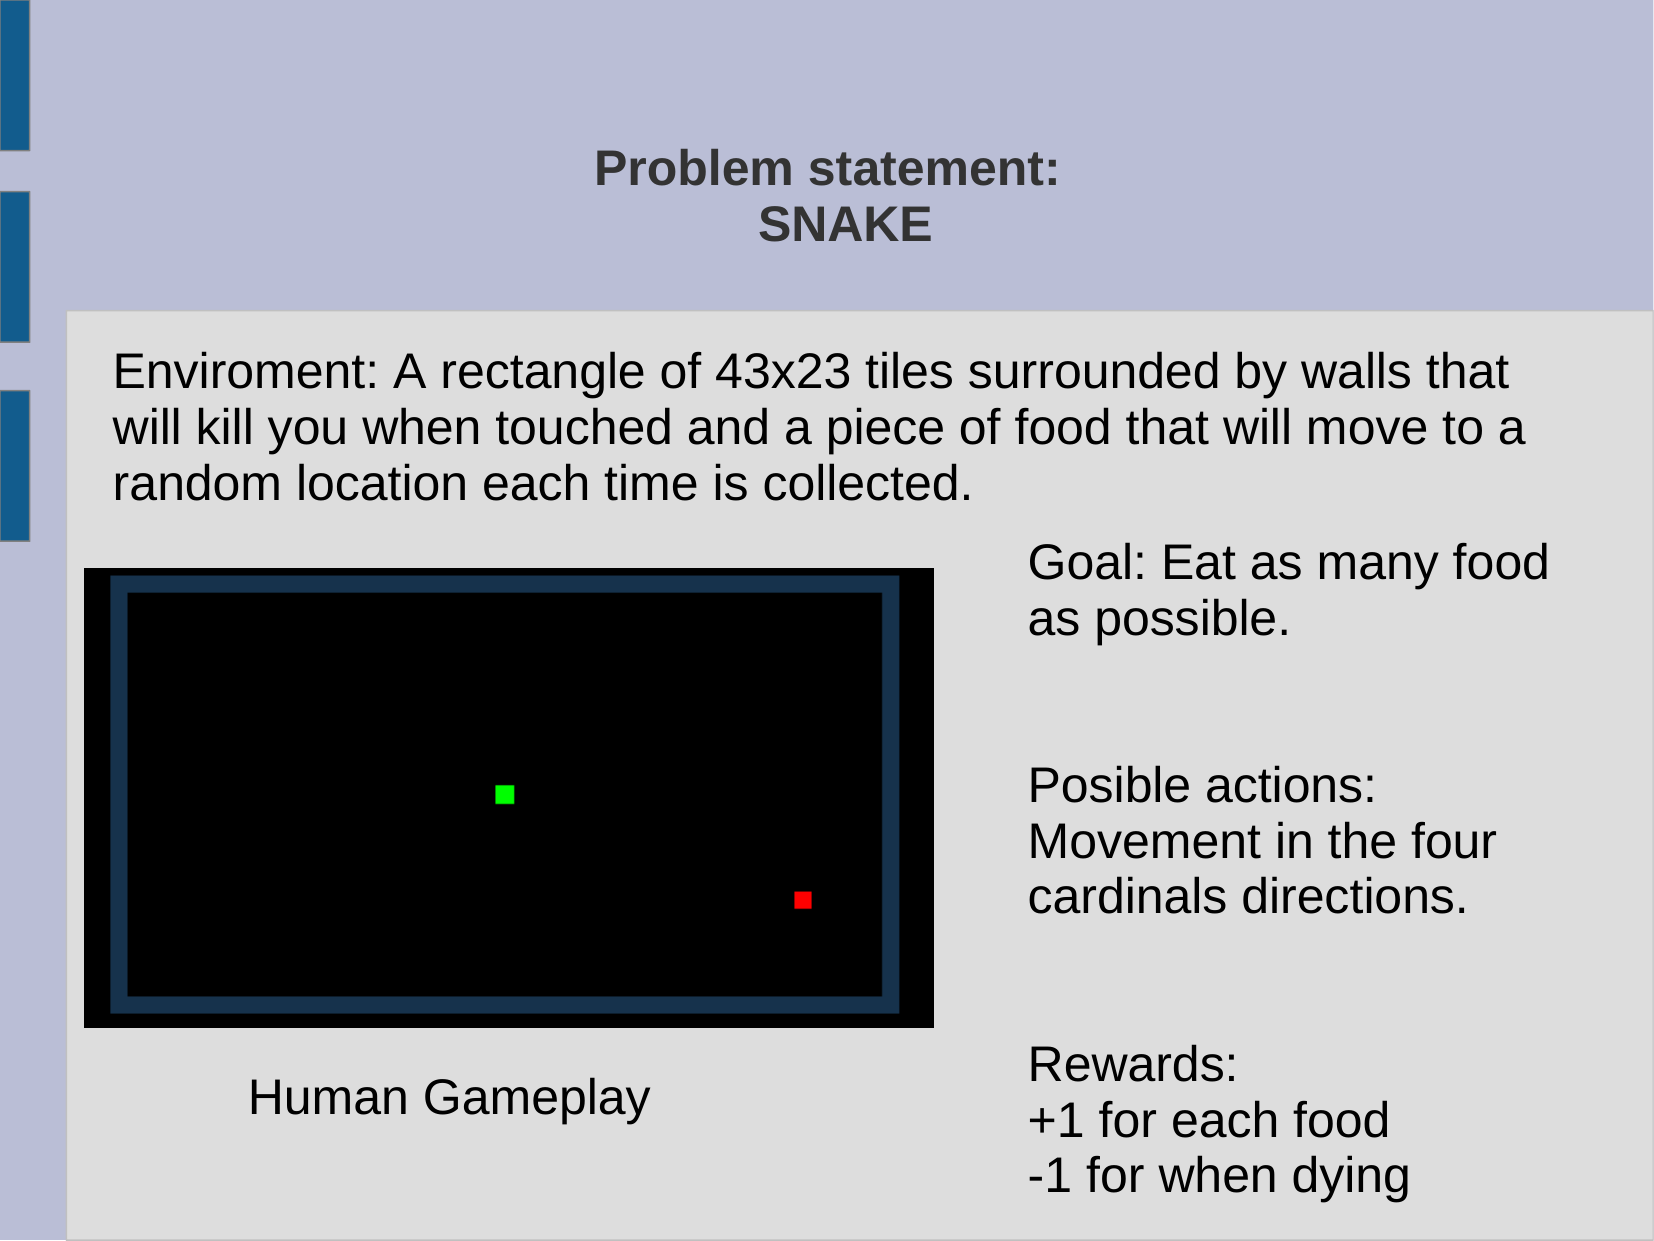

# Problem statement: SNAKE
Enviroment: A rectangle of 43x23 tiles surrounded by walls that will kill you when touched and a piece of food that will move to a random location each time is collected.
Goal: Eat as many food as possible.
Posible actions: Movement in the four cardinals directions.
Rewards:
+1 for each food
-1 for when dying
Human Gameplay